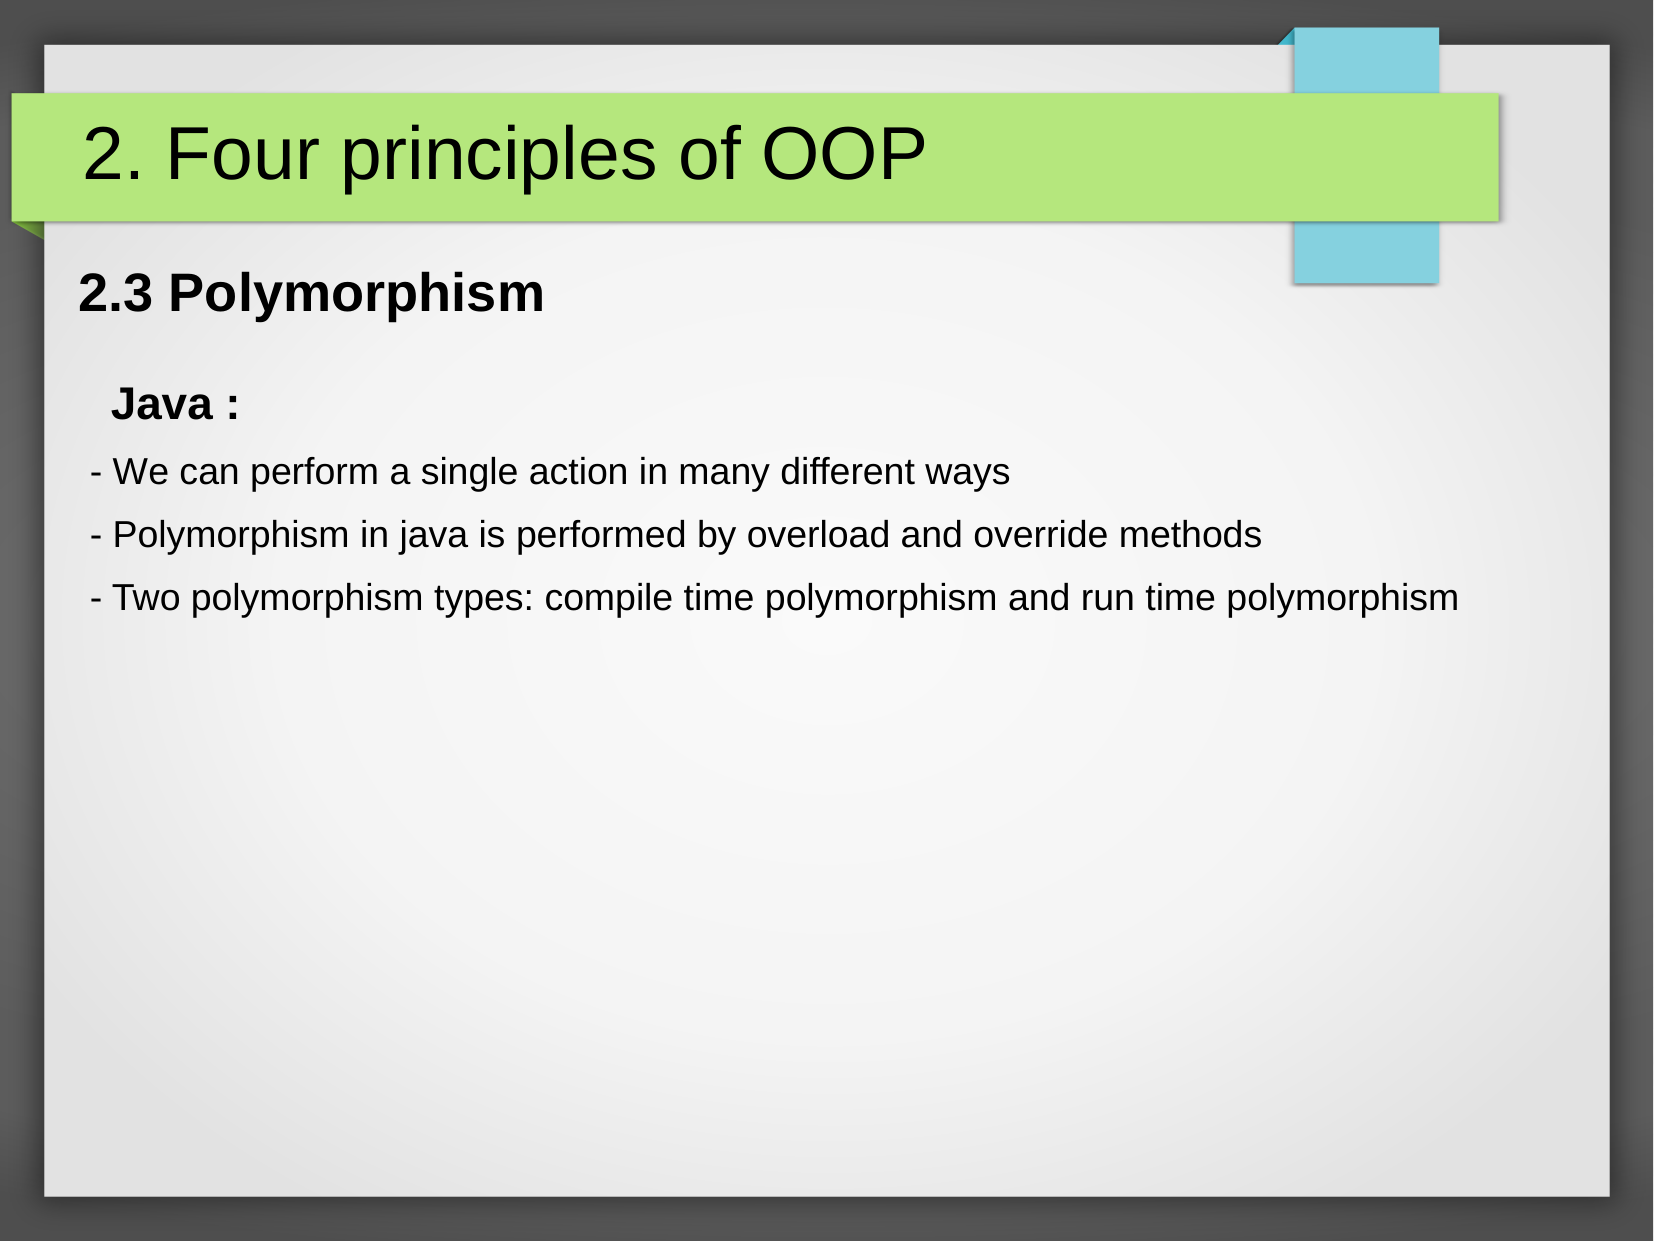

# 2. Four principles of OOP
2.3 Polymorphism
 Java :
- We can perform a single action in many different ways
- Polymorphism in java is performed by overload and override methods
- Two polymorphism types: compile time polymorphism and run time polymorphism